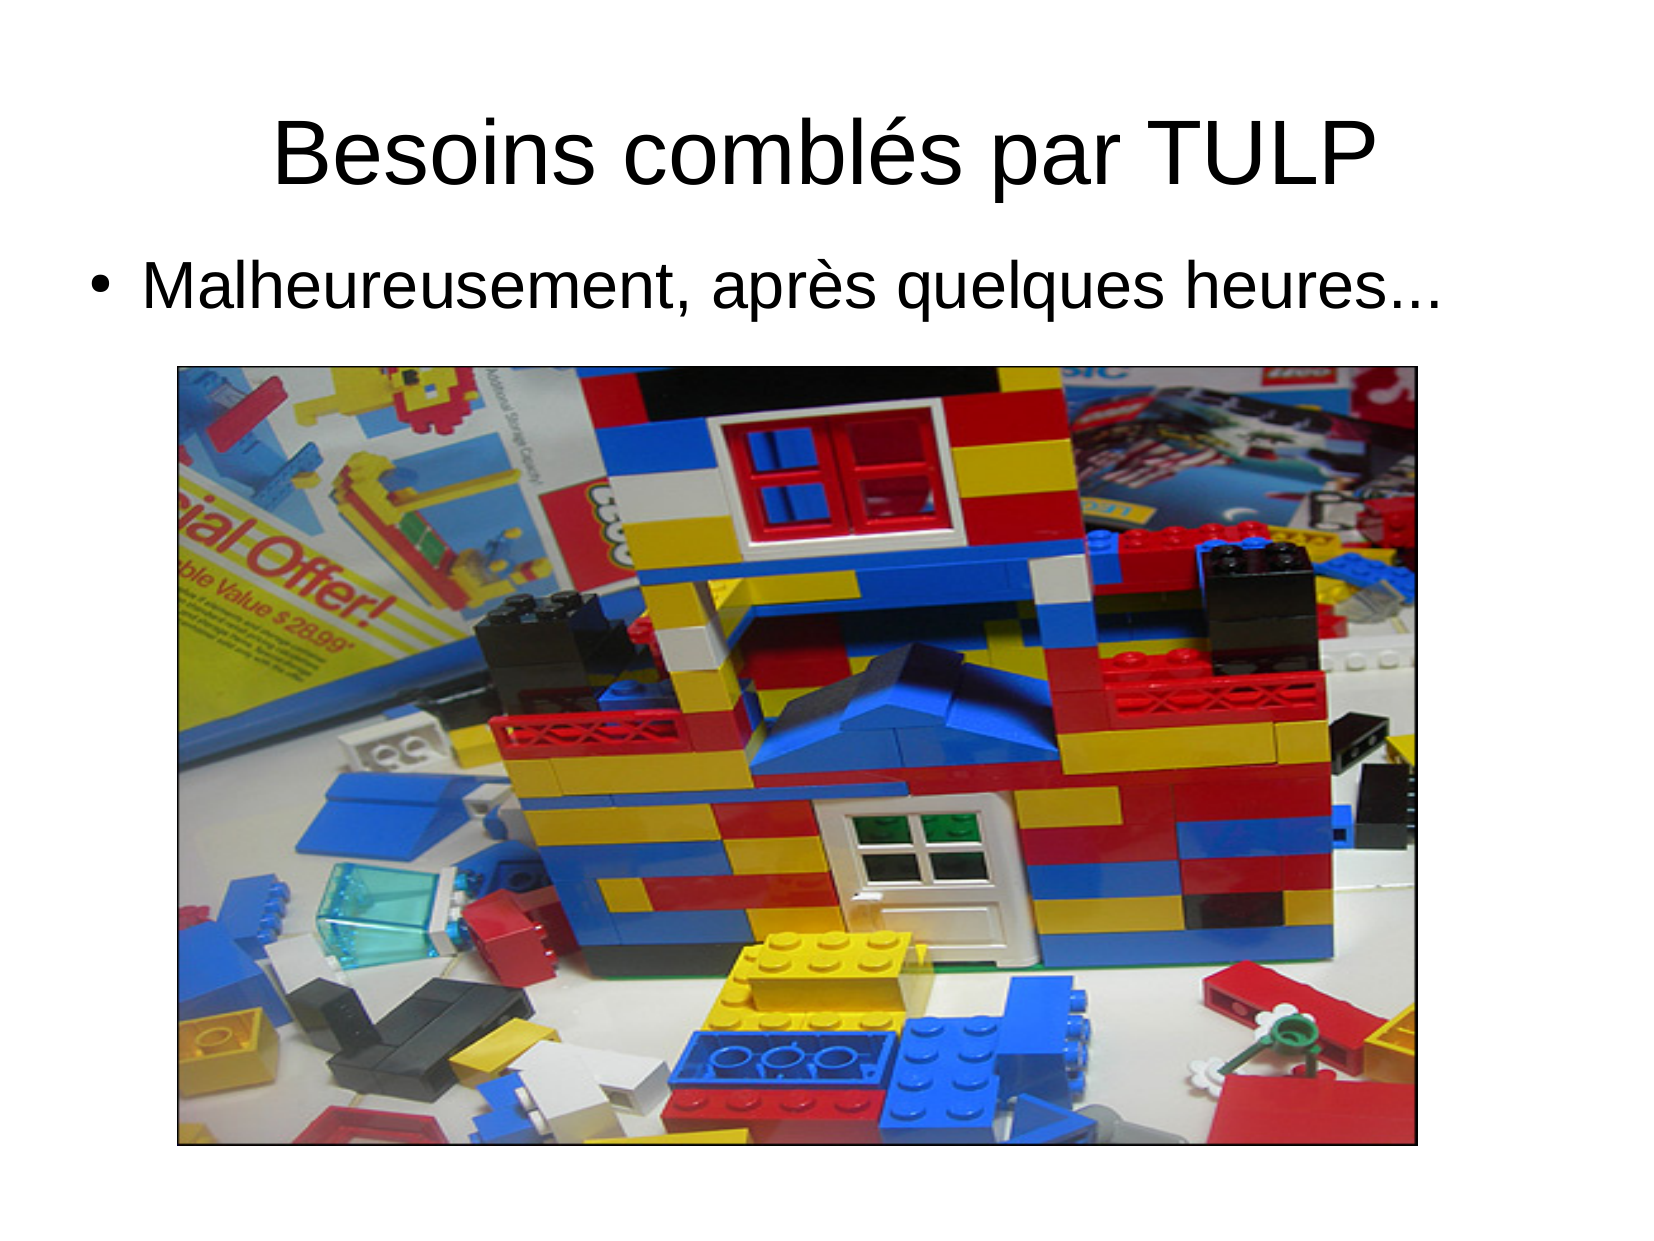

# Besoins comblés par TULP
Malheureusement, après quelques heures...